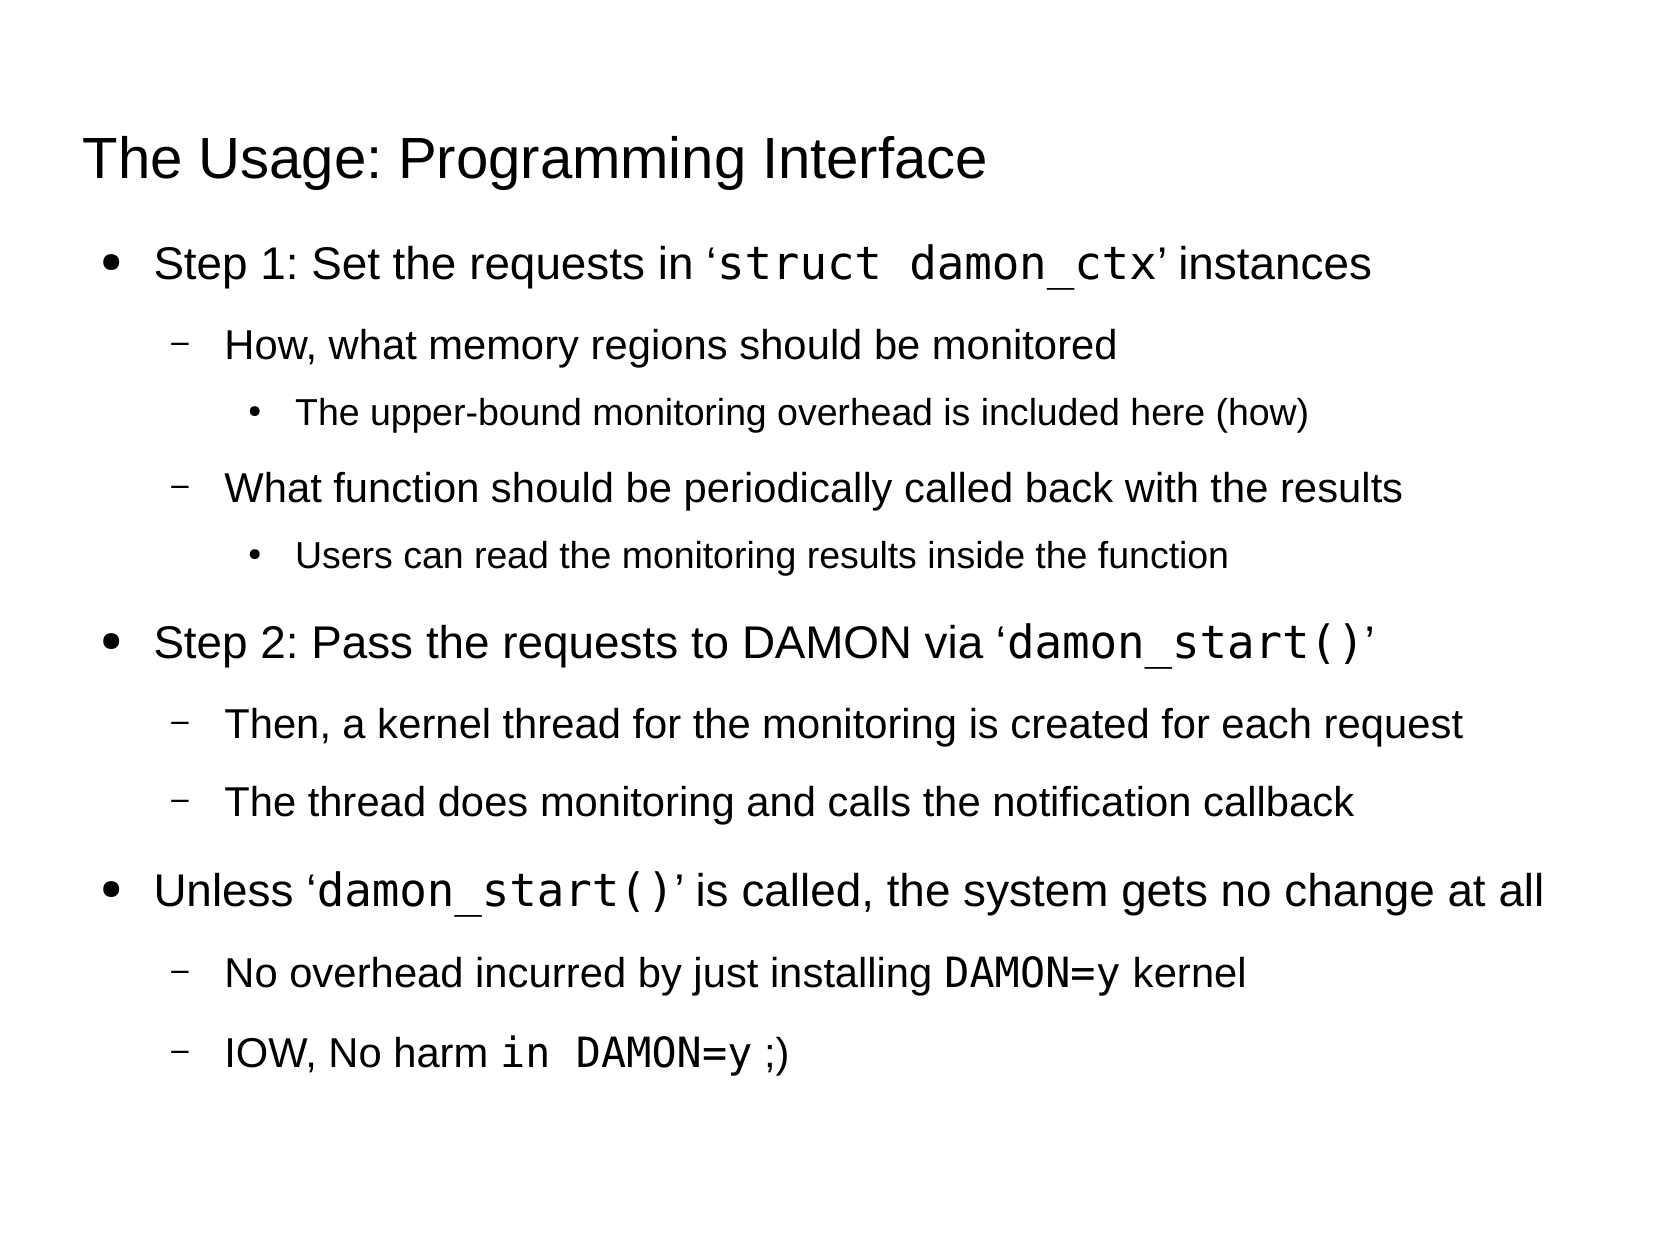

# The Usage: Programming Interface
Step 1: Set the requests in ‘struct damon_ctx’ instances
How, what memory regions should be monitored
The upper-bound monitoring overhead is included here (how)
What function should be periodically called back with the results
Users can read the monitoring results inside the function
Step 2: Pass the requests to DAMON via ‘damon_start()’
Then, a kernel thread for the monitoring is created for each request
The thread does monitoring and calls the notification callback
Unless ‘damon_start()’ is called, the system gets no change at all
No overhead incurred by just installing DAMON=y kernel
IOW, No harm in DAMON=y ;)